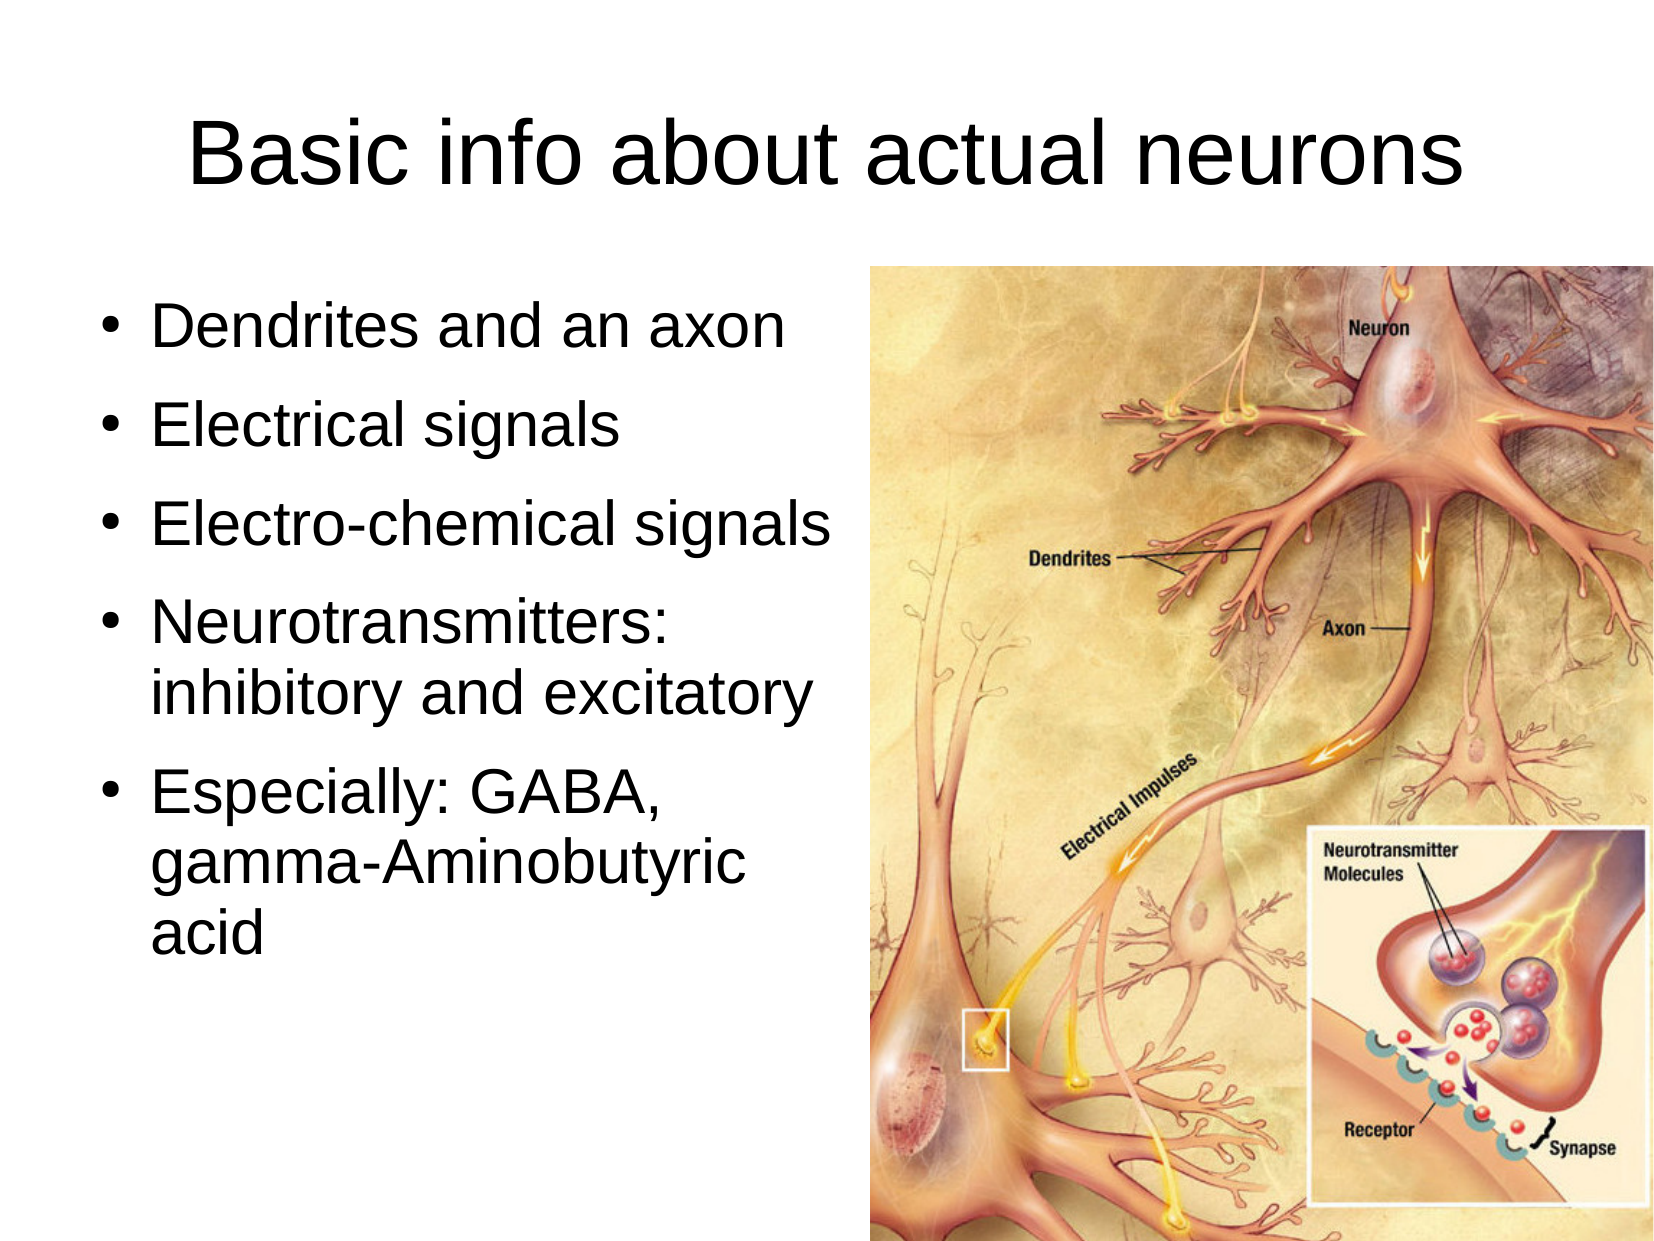

# Basic info about actual neurons
Dendrites and an axon
Electrical signals
Electro-chemical signals
Neurotransmitters: inhibitory and excitatory
Especially: GABA, gamma-Aminobutyric acid